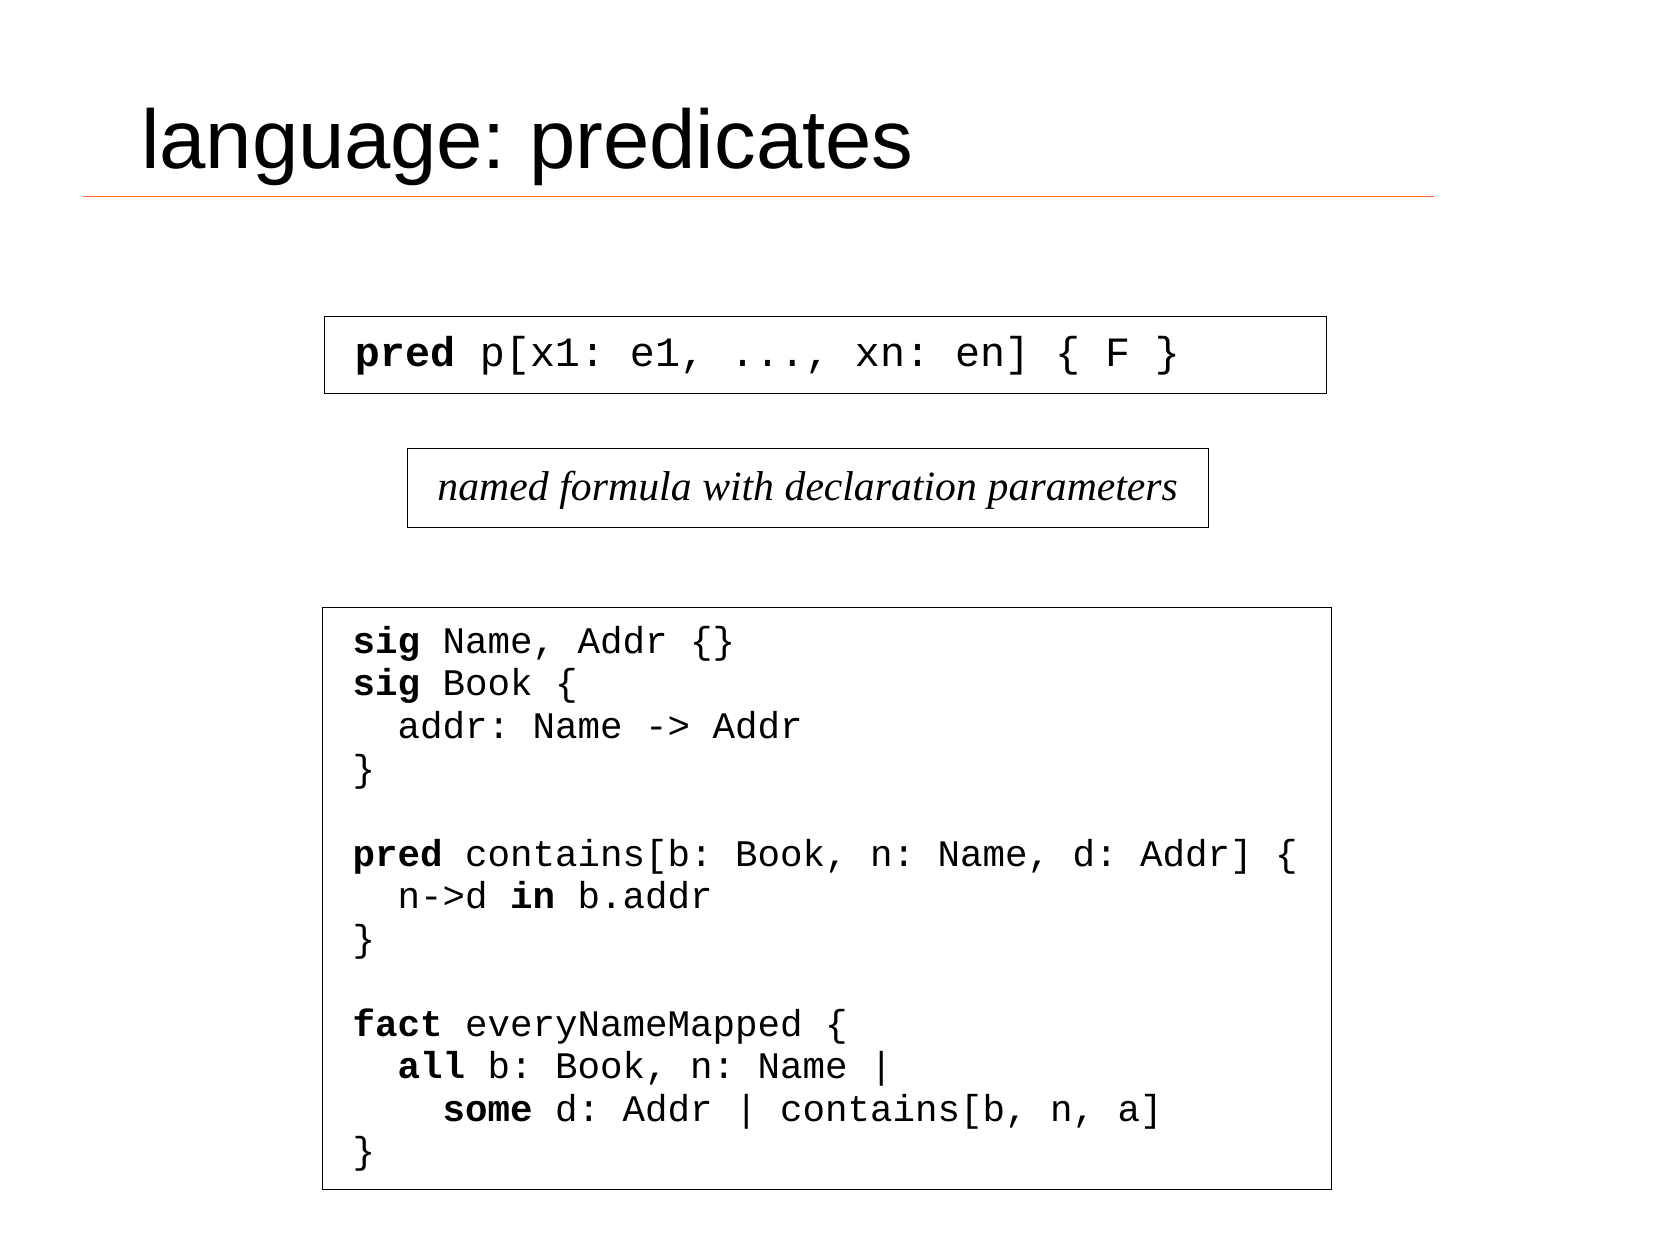

# language: predicates
pred p[x1: e1, ..., xn: en] { F }
named formula with declaration parameters
sig Name, Addr {}
sig Book {
 addr: Name -> Addr
}
pred contains[b: Book, n: Name, d: Addr] {
 n->d in b.addr
}
fact everyNameMapped {
 all b: Book, n: Name |
 some d: Addr | contains[b, n, a]
}